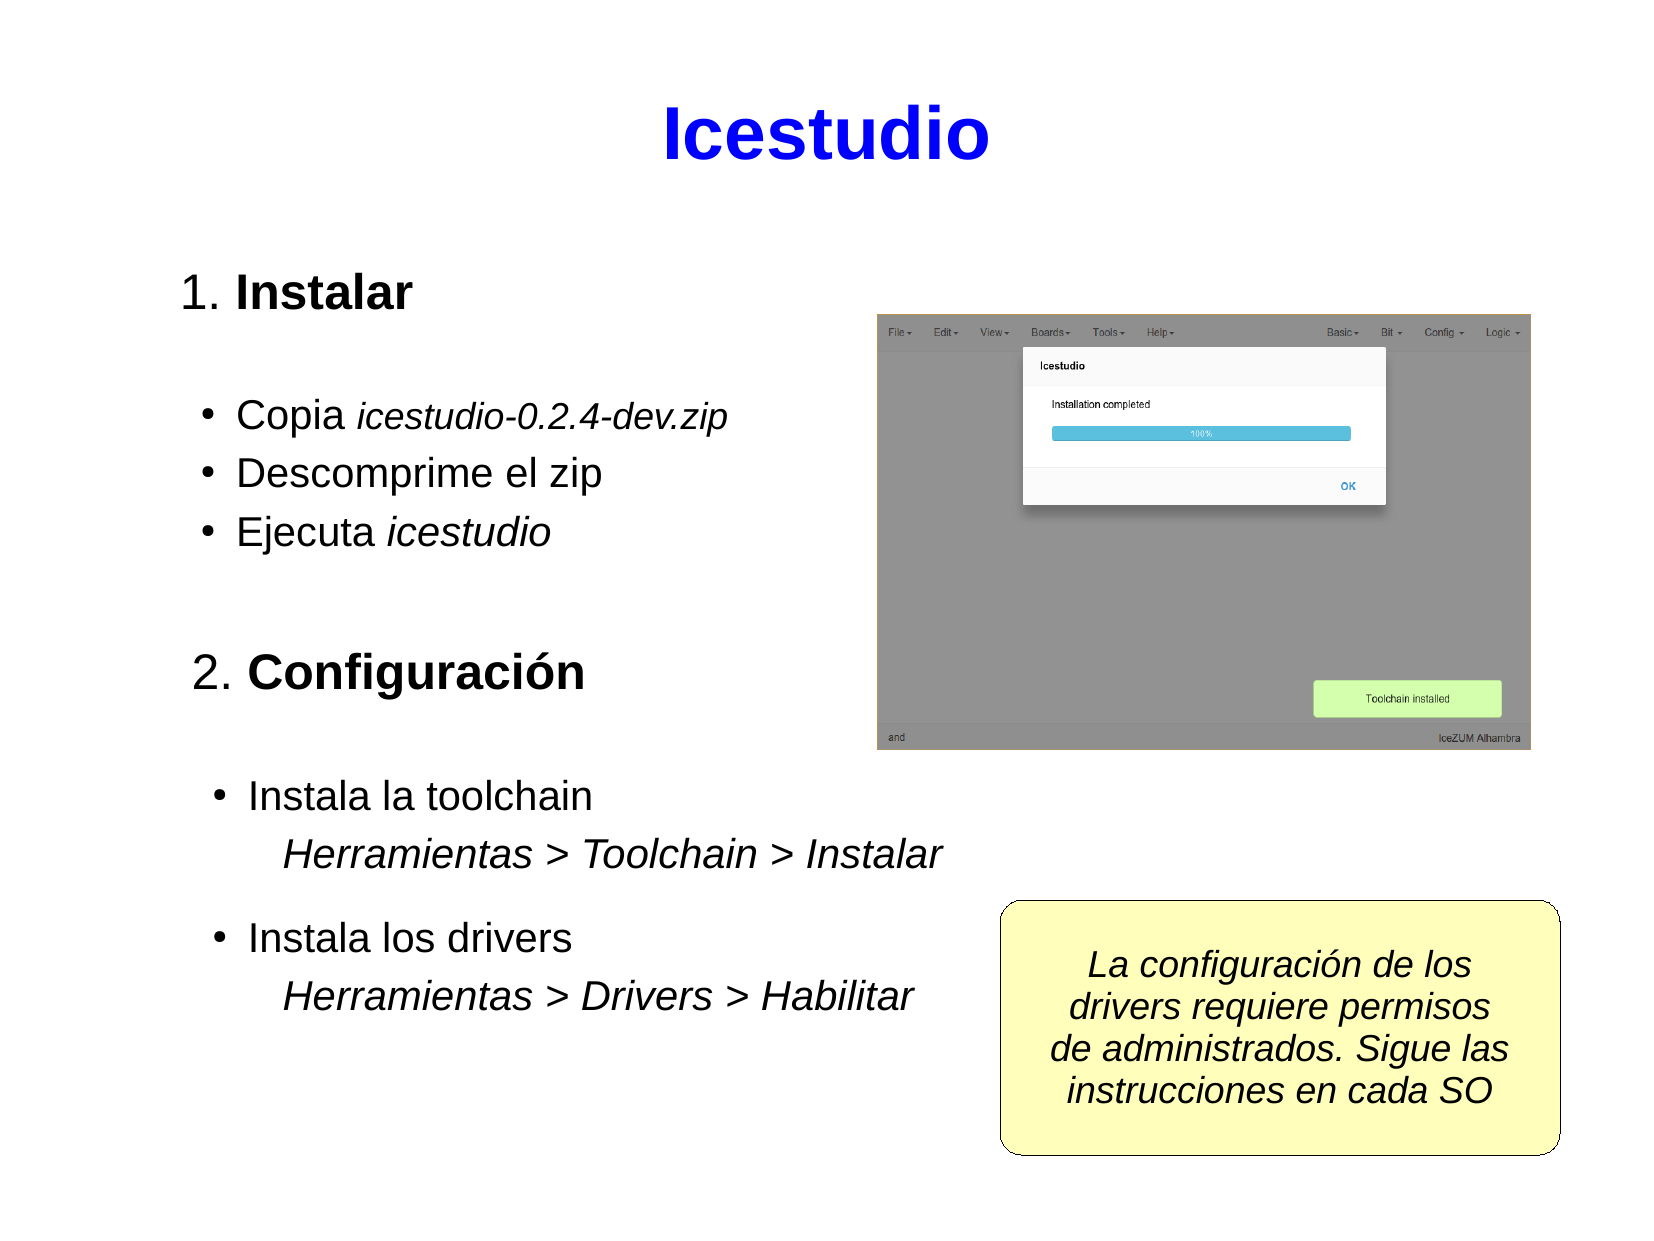

# Icestudio
1. Instalar
Copia icestudio-0.2.4-dev.zip
Descomprime el zip
Ejecuta icestudio
2. Configuración
Instala la toolchain
 Herramientas > Toolchain > Instalar
Instala los drivers
 Herramientas > Drivers > Habilitar
La configuración de los
drivers requiere permisos
de administrados. Sigue las
instrucciones en cada SO